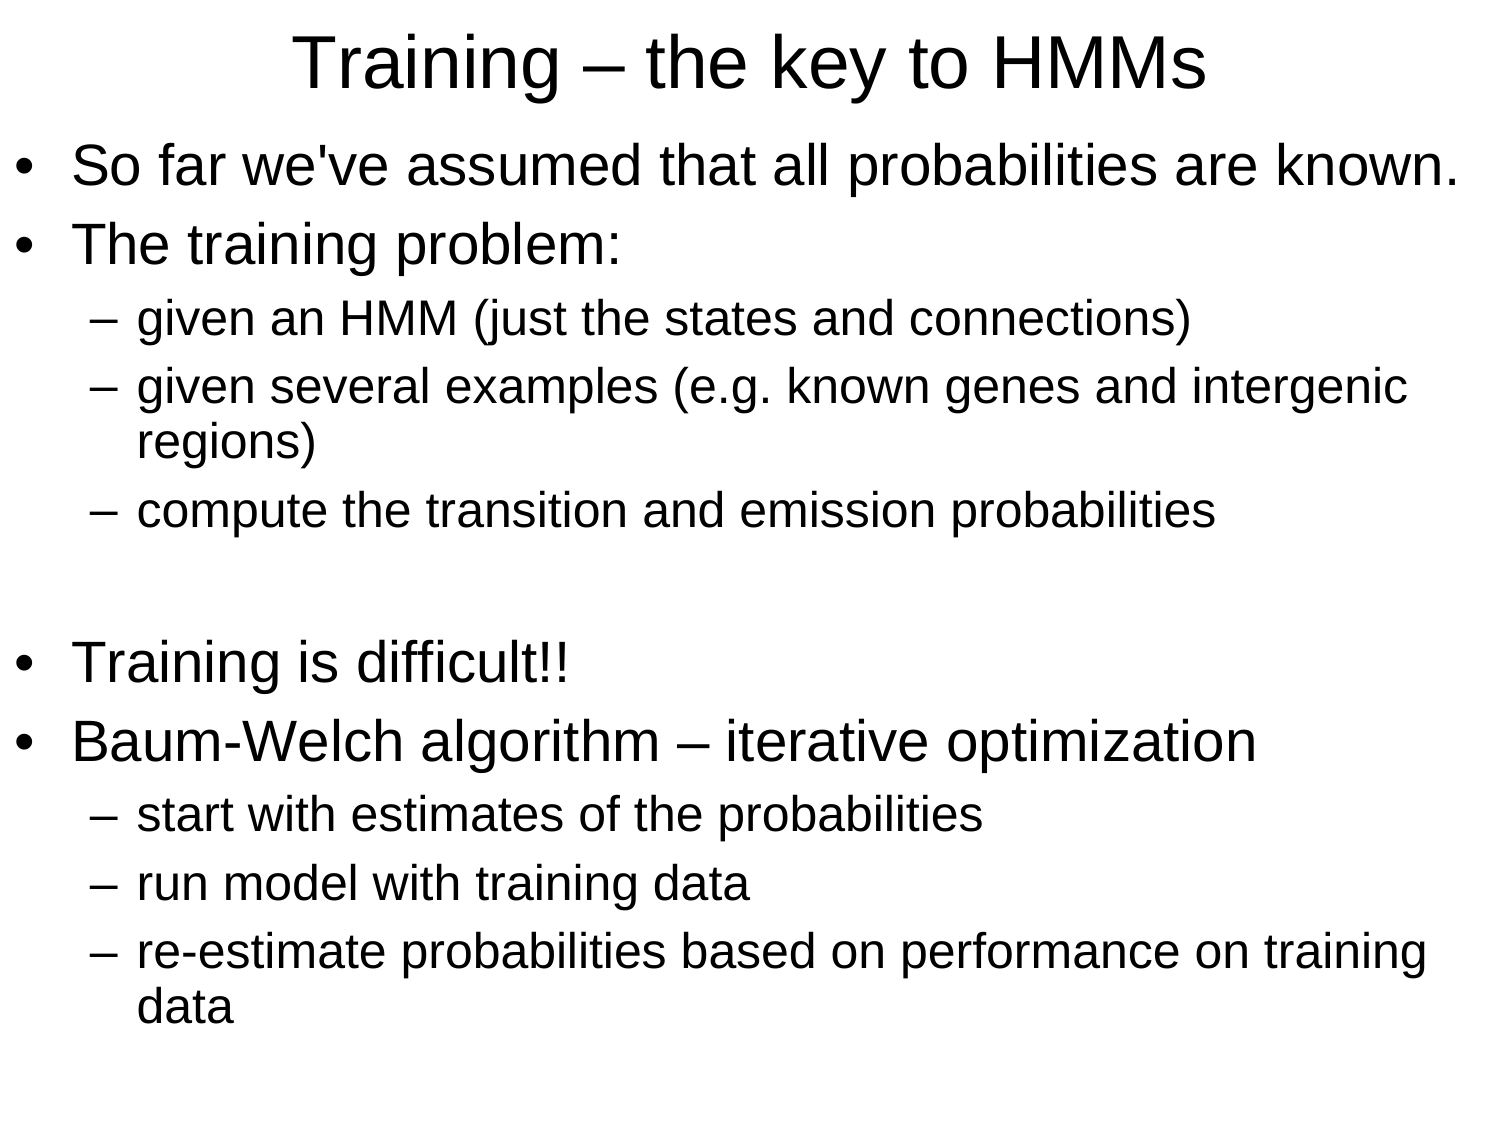

# Training – the key to HMMs
So far we've assumed that all probabilities are known.
The training problem:
given an HMM (just the states and connections)
given several examples (e.g. known genes and intergenic regions)
compute the transition and emission probabilities
Training is difficult!!
Baum-Welch algorithm – iterative optimization
start with estimates of the probabilities
run model with training data
re-estimate probabilities based on performance on training data